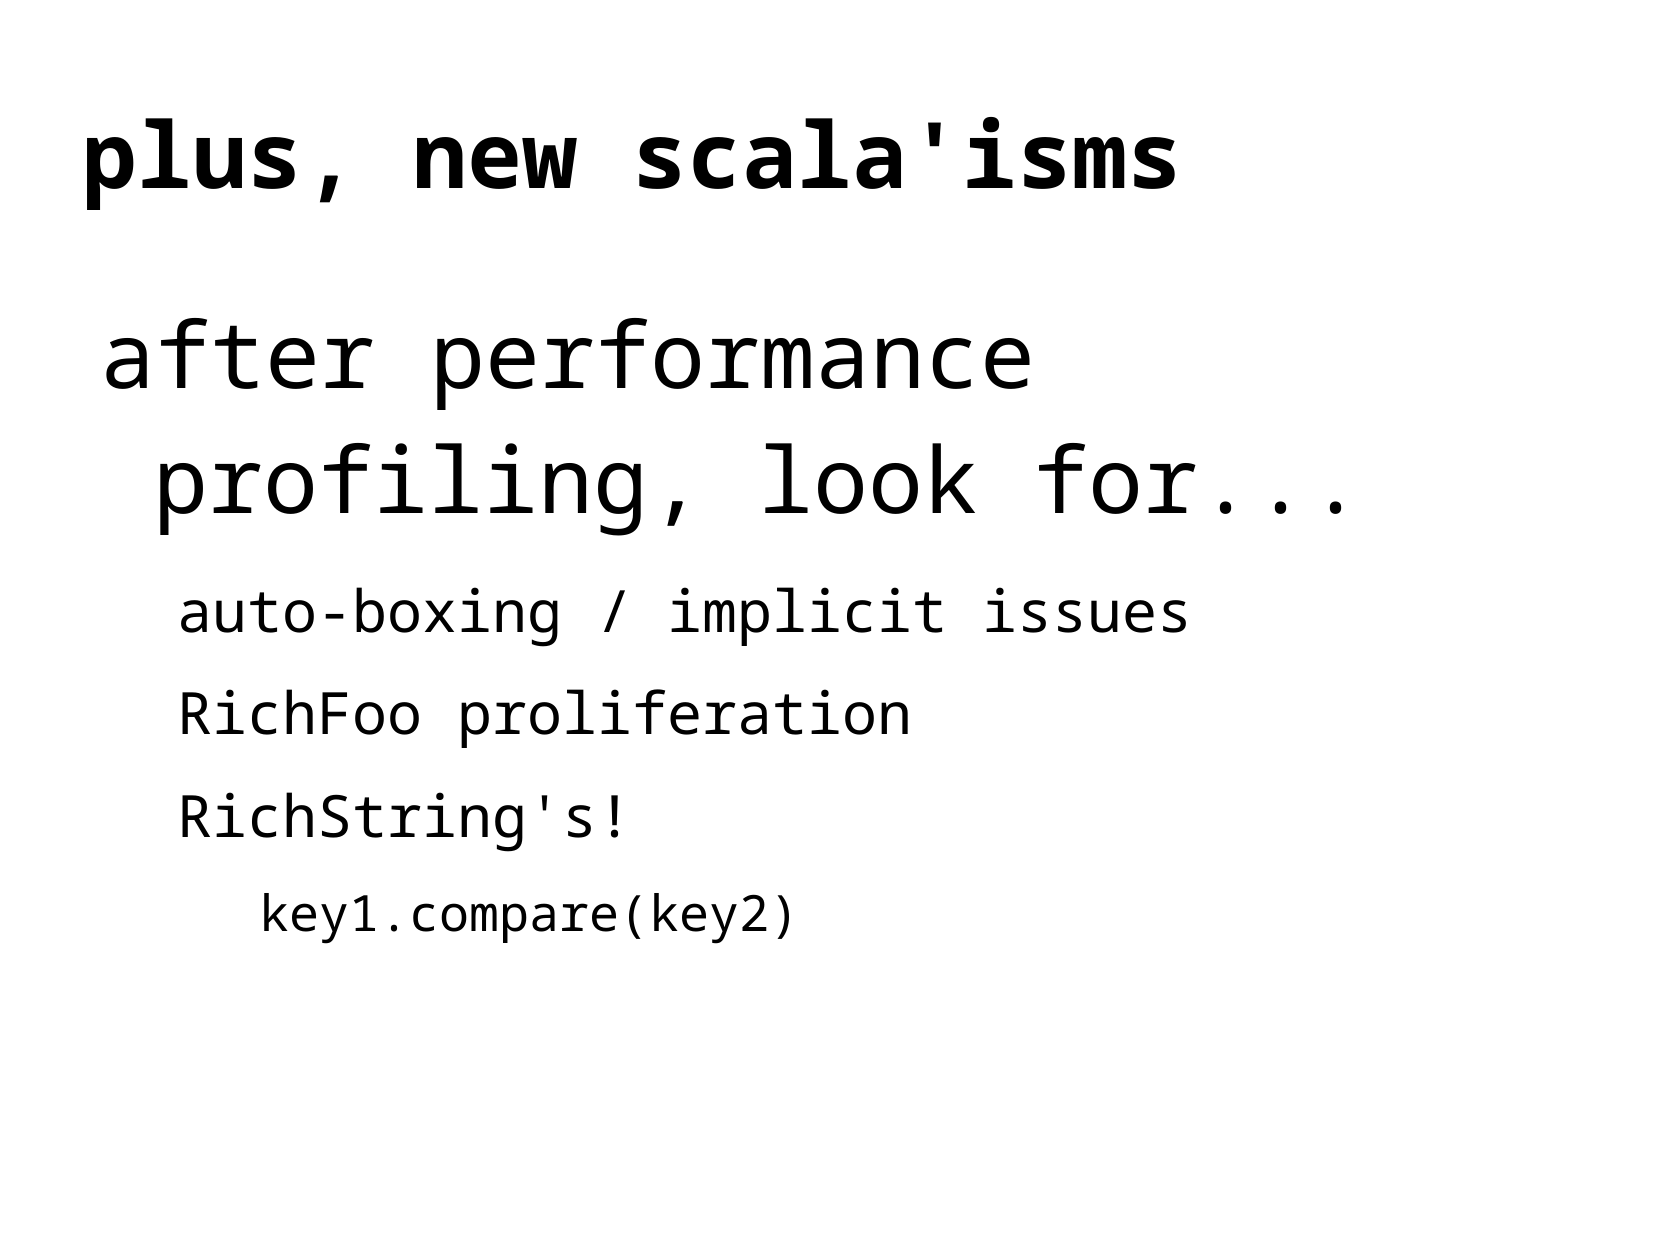

# plus, new scala'isms
after performance profiling, look for...
auto-boxing / implicit issues
RichFoo proliferation
RichString's!
key1.compare(key2)